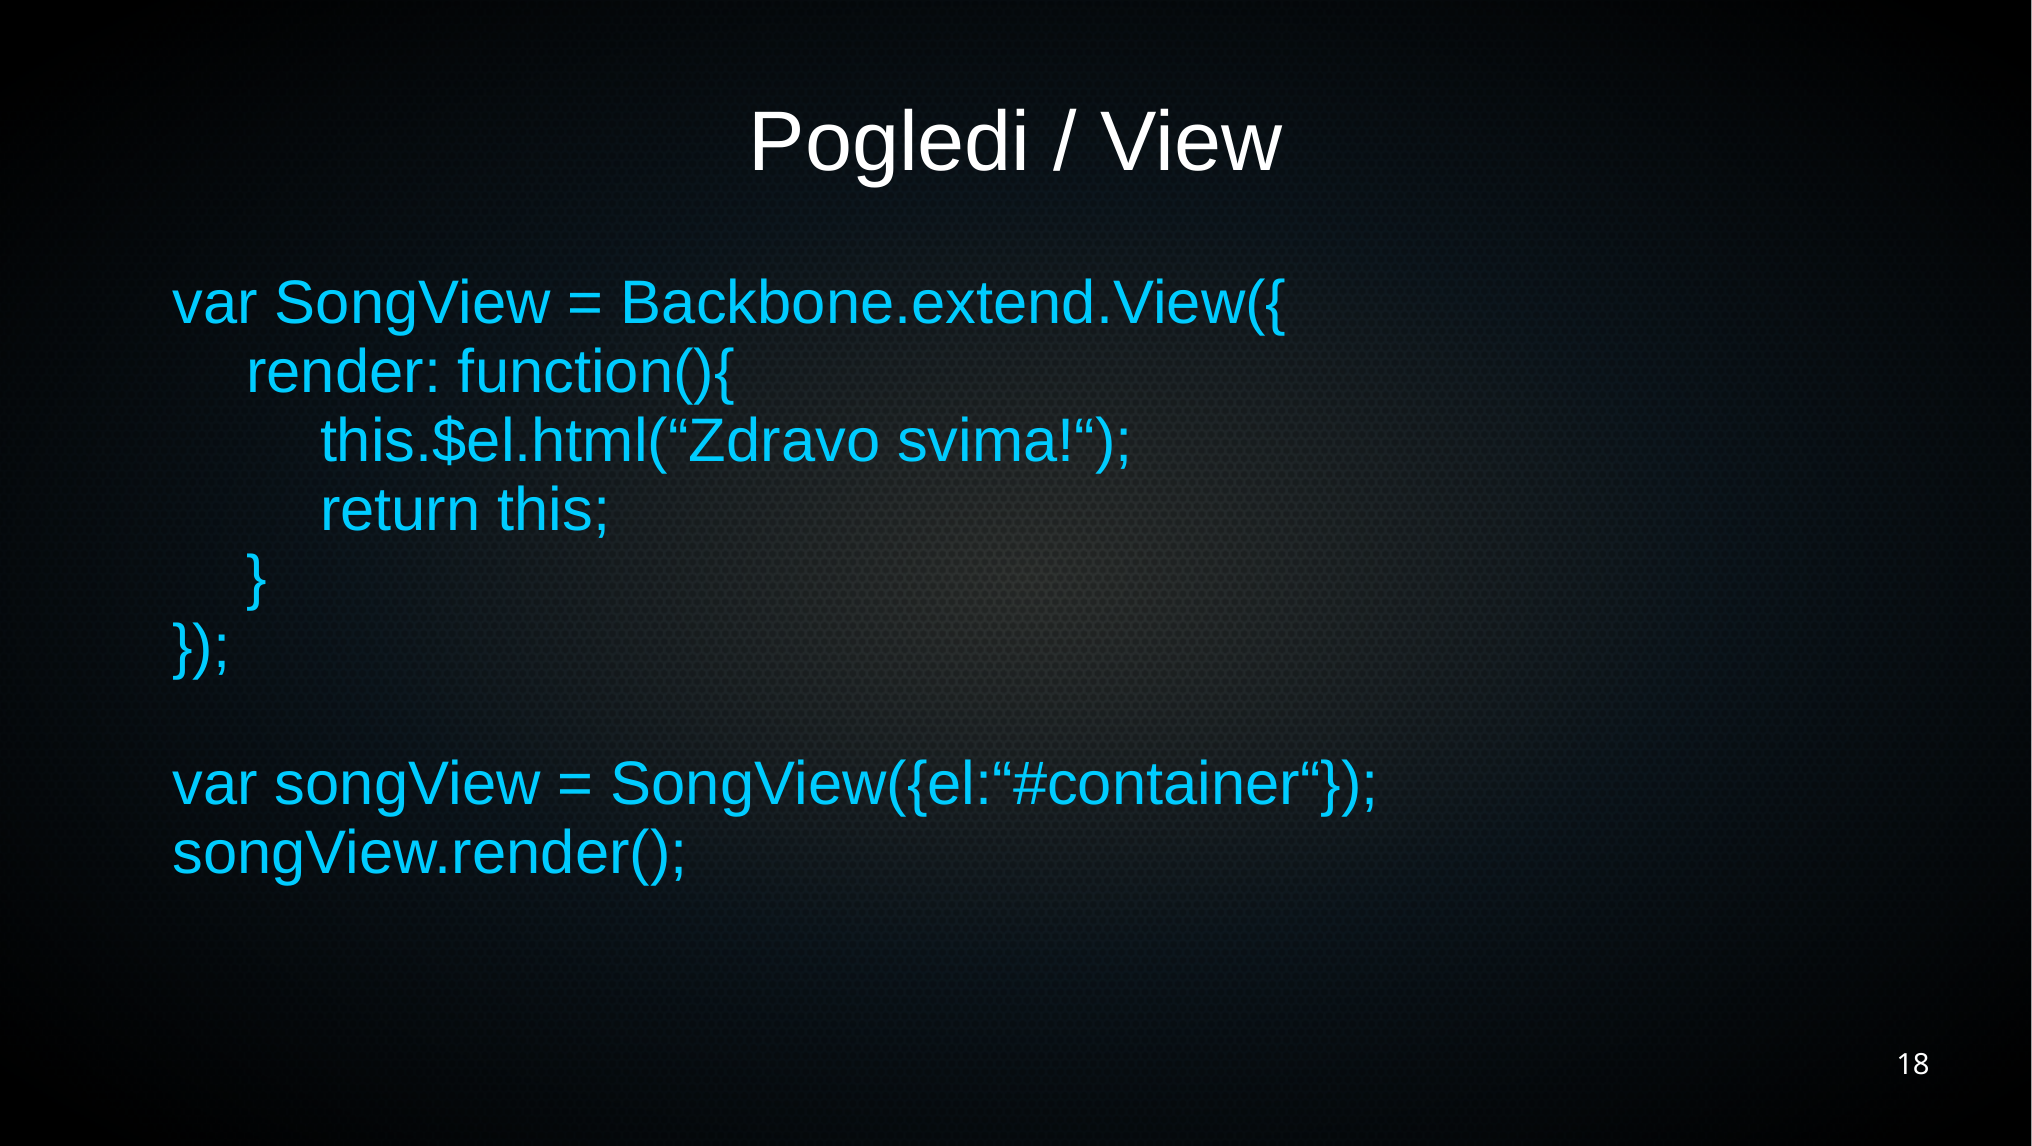

# Pogledi / View
var SongView = Backbone.extend.View({
	render: function(){
		this.$el.html(“Zdravo svima!“);
		return this;
	}
});
var songView = SongView({el:“#container“});
songView.render();
18